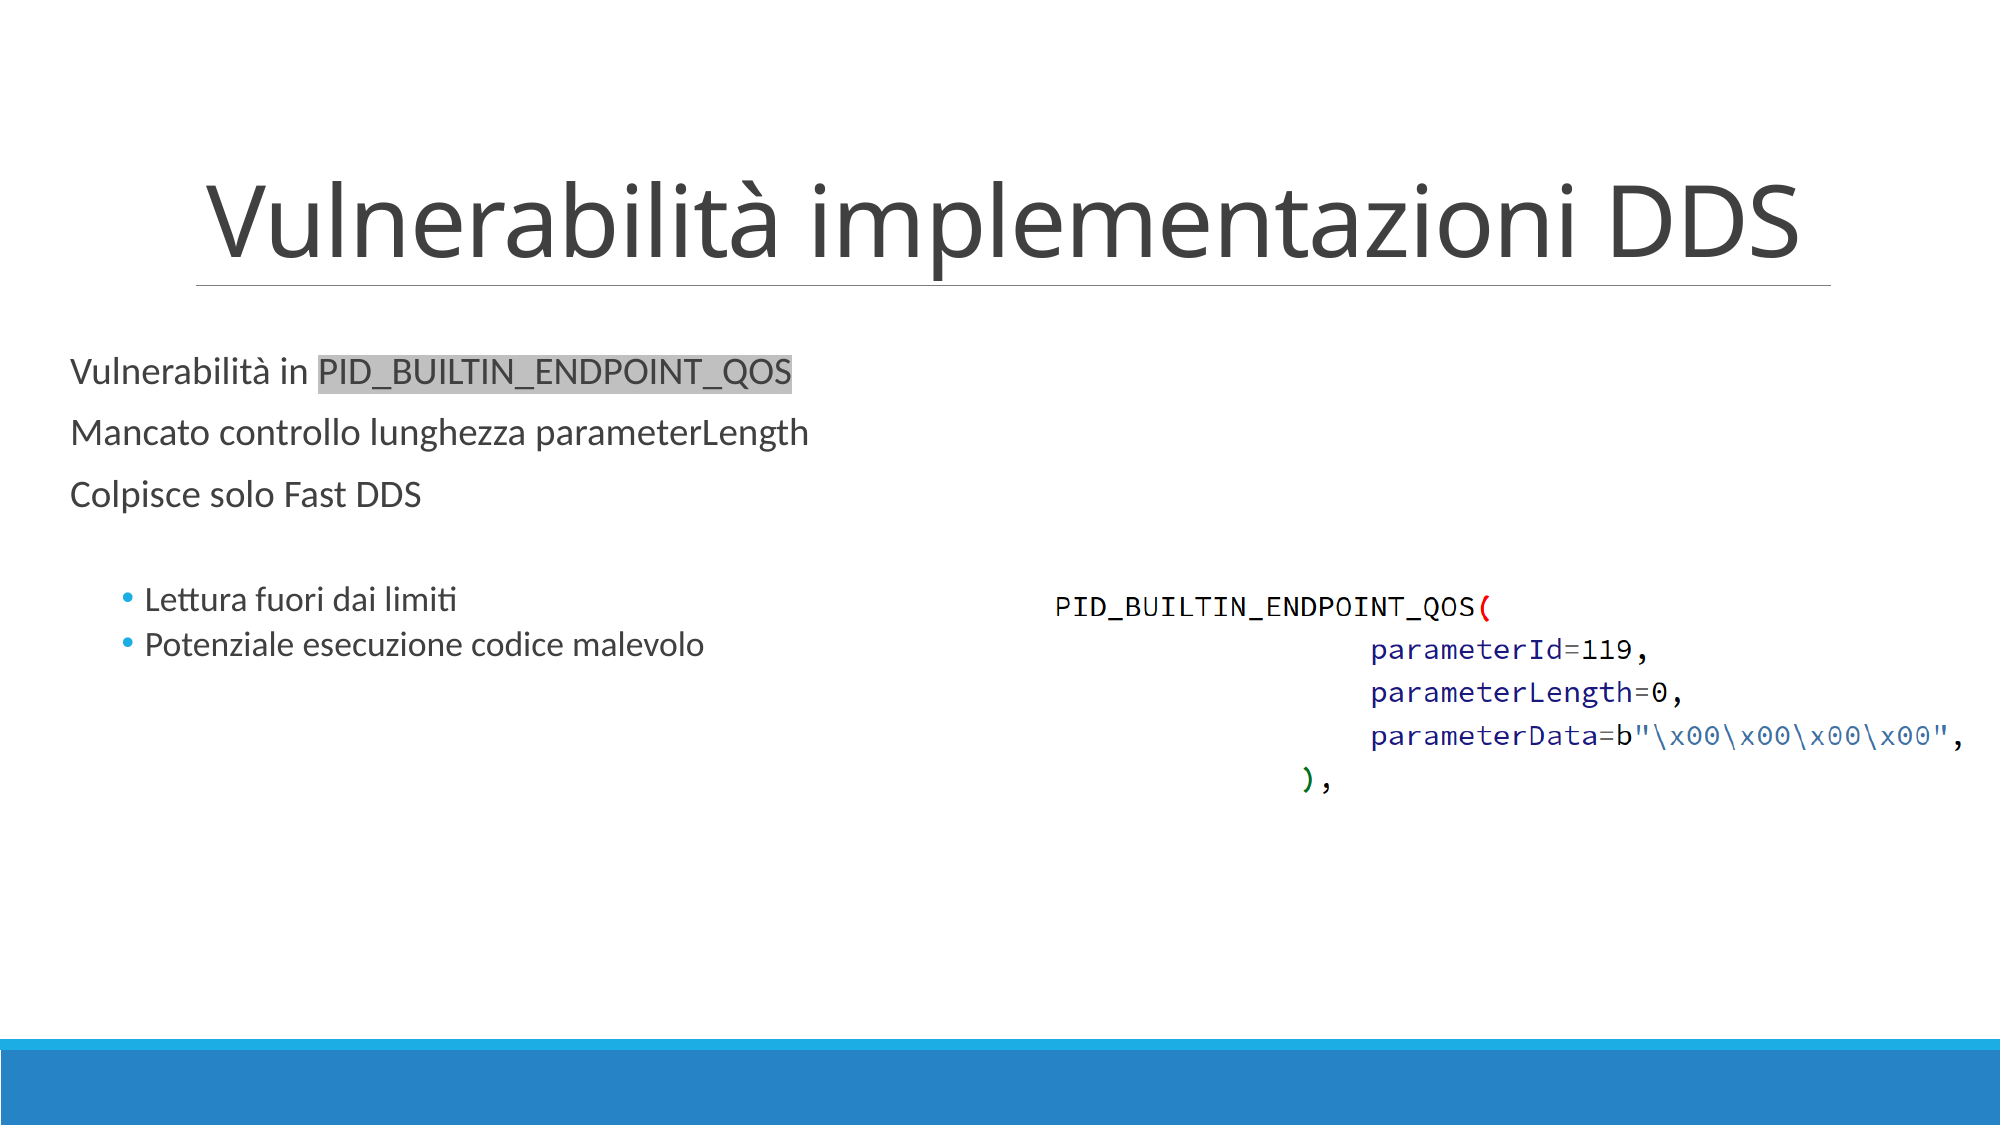

# Vulnerabilità implementazioni DDS
Vulnerabilità in PID_BUILTIN_ENDPOINT_QOS
Mancato controllo lunghezza parameterLength
Colpisce solo Fast DDS
Lettura fuori dai limiti
Potenziale esecuzione codice malevolo